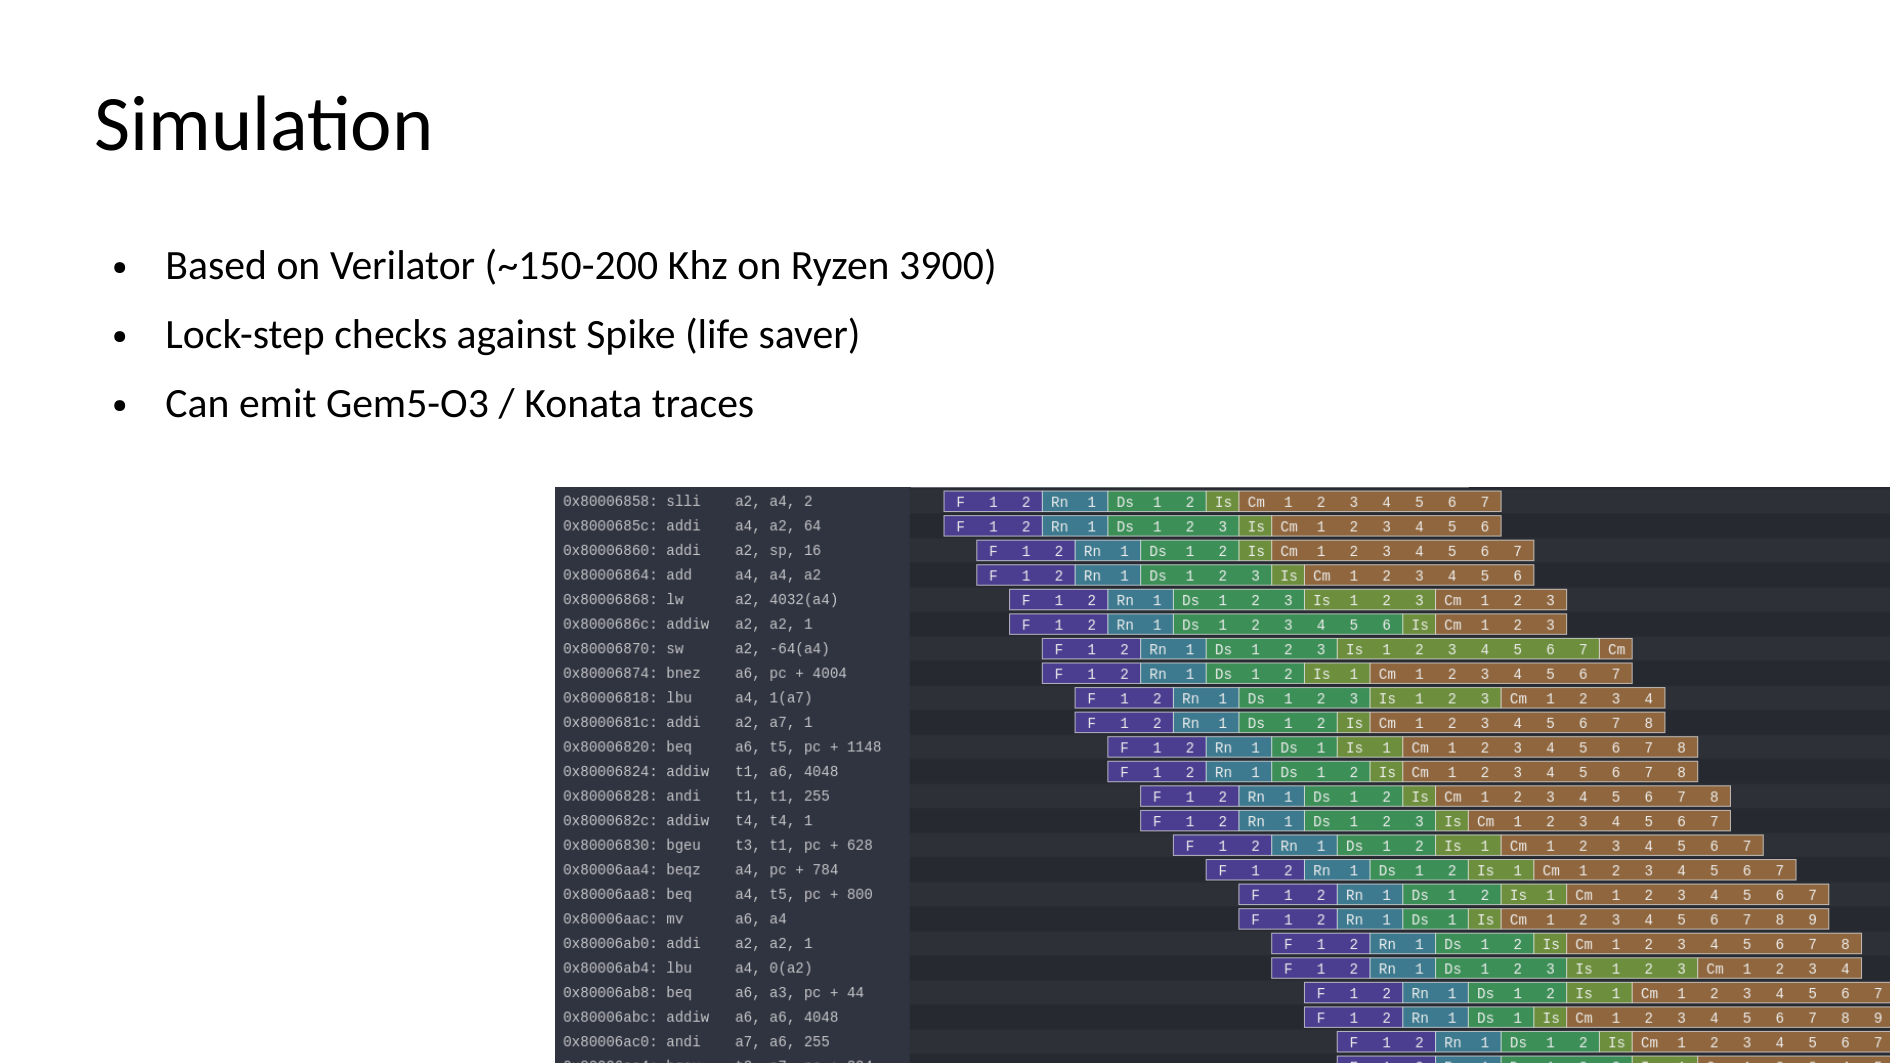

# Simulation
Based on Verilator (~150-200 Khz on Ryzen 3900)
Lock-step checks against Spike (life saver)
Can emit Gem5-O3 / Konata traces